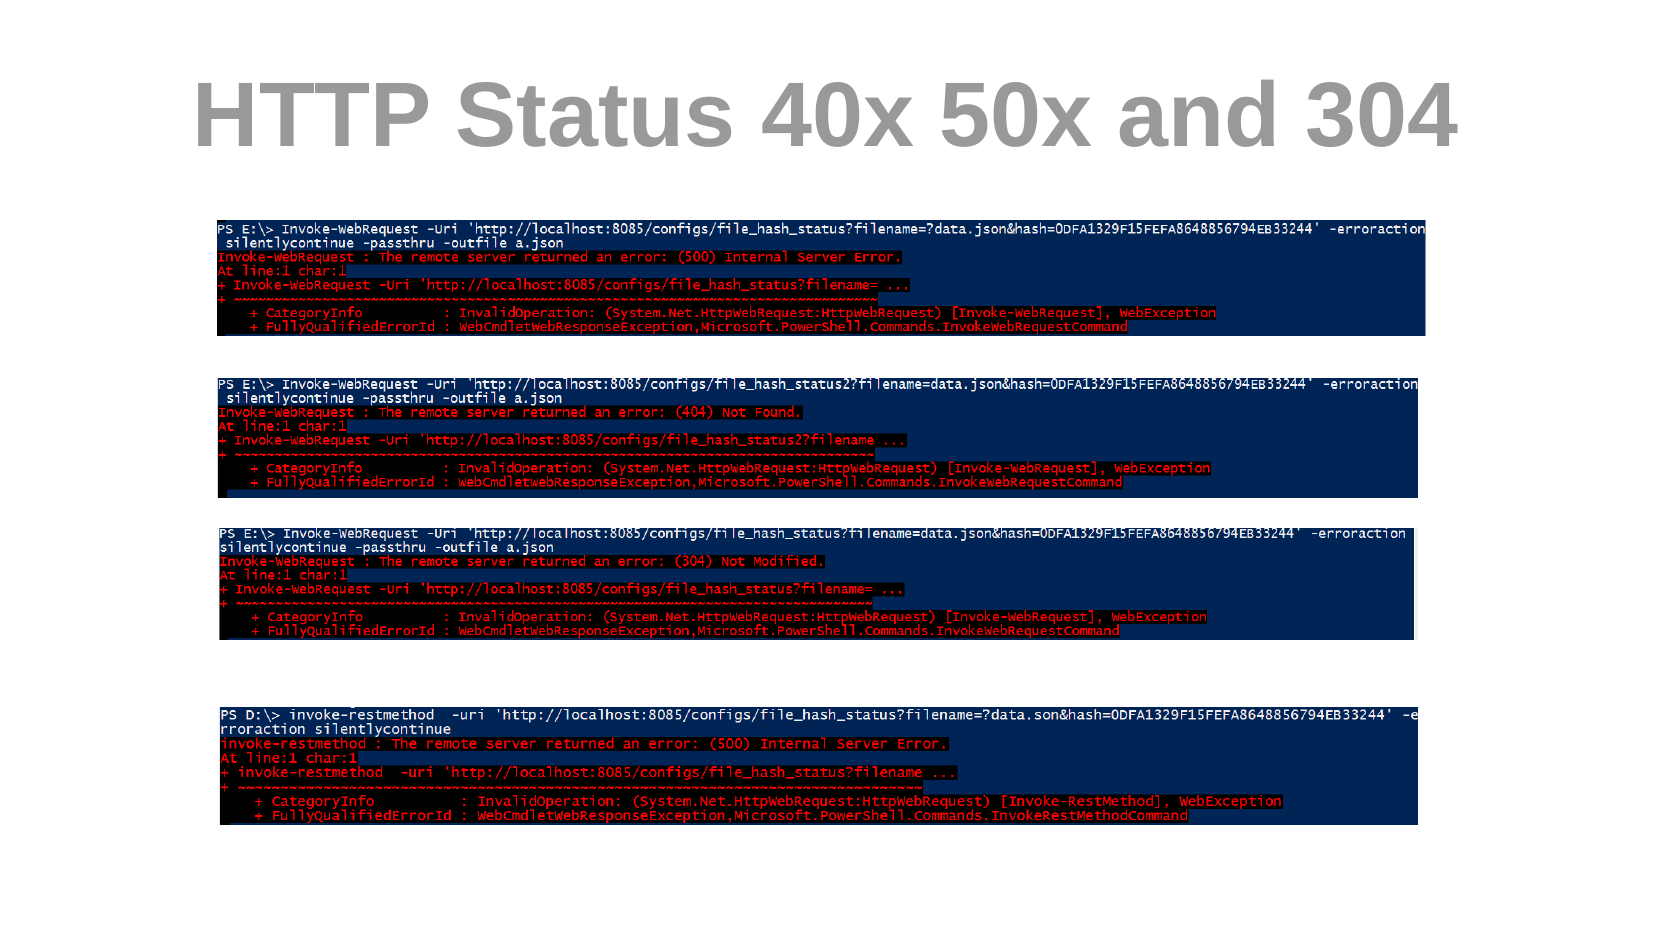

# HTTP Status 40x 50x and 304